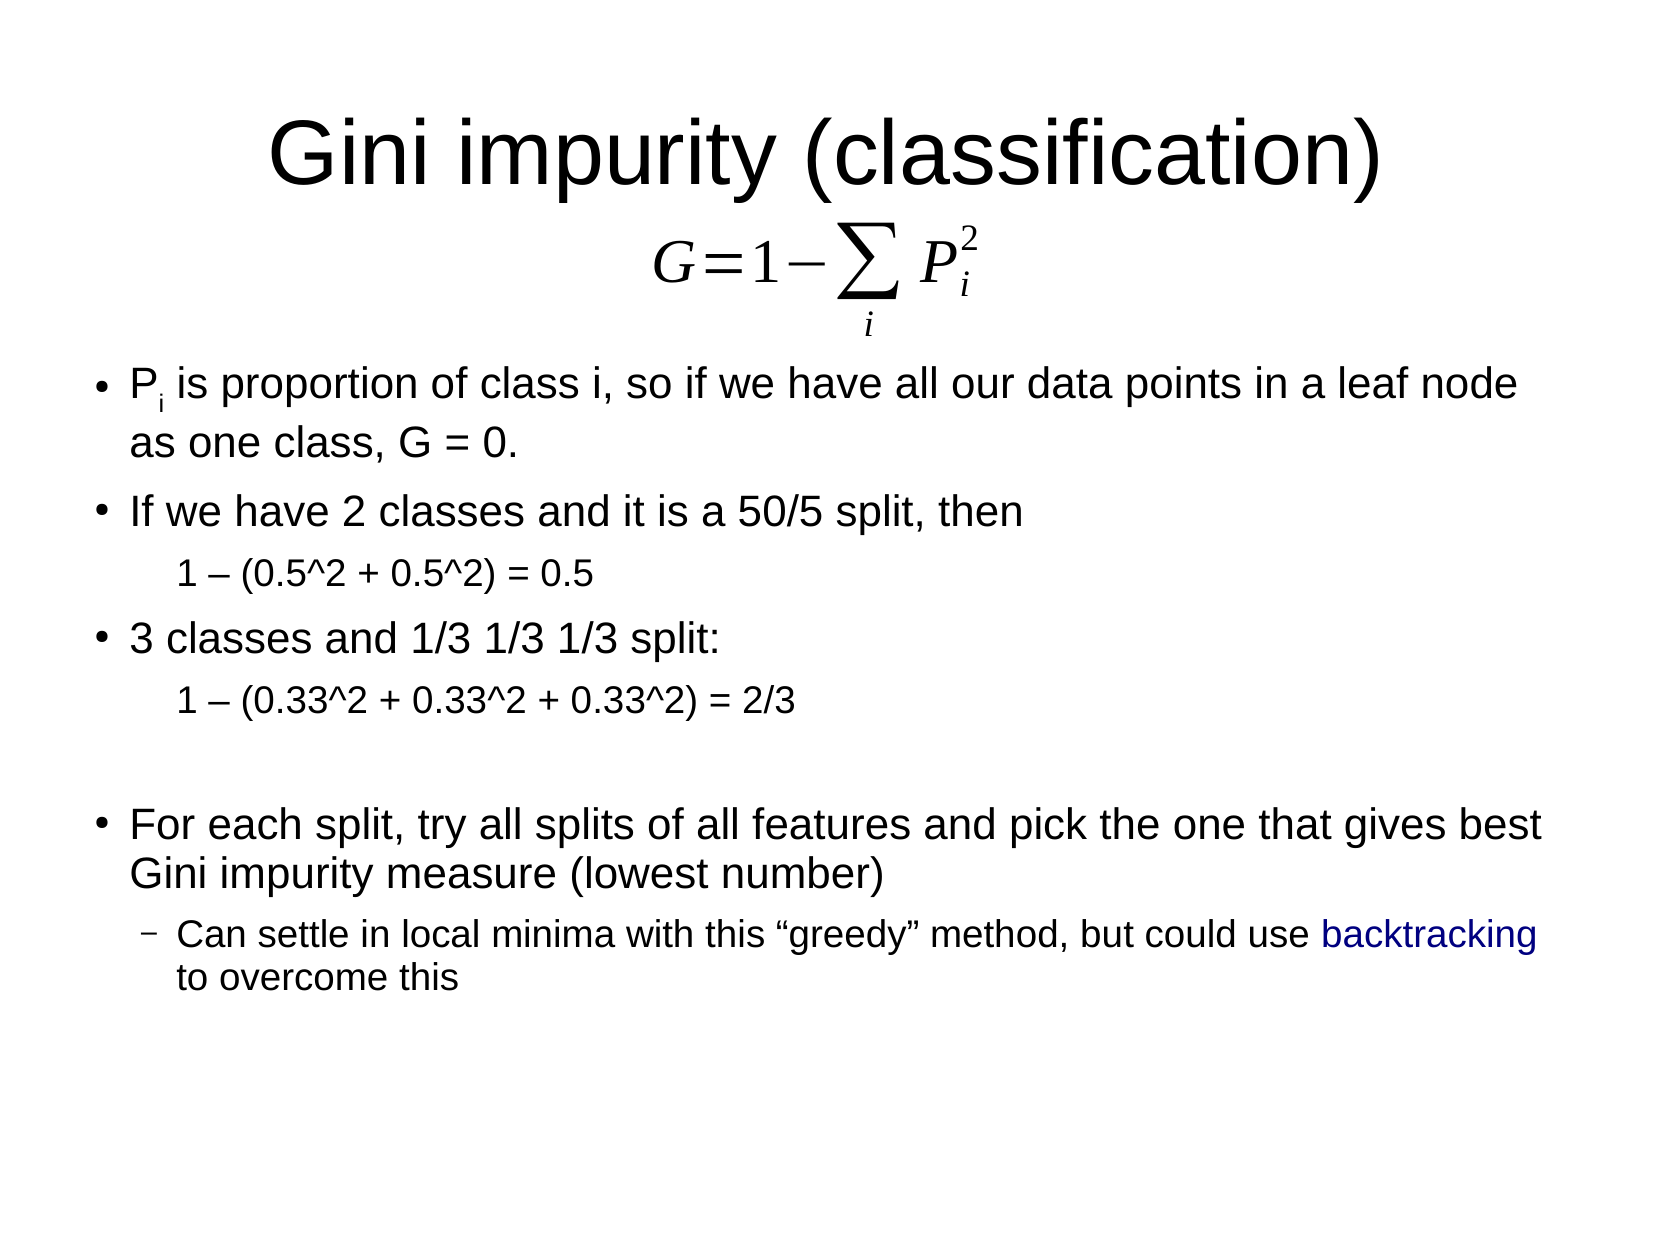

# Gini impurity (classification)
Pi is proportion of class i, so if we have all our data points in a leaf node as one class, G = 0.
If we have 2 classes and it is a 50/5 split, then
1 – (0.5^2 + 0.5^2) = 0.5
3 classes and 1/3 1/3 1/3 split:
1 – (0.33^2 + 0.33^2 + 0.33^2) = 2/3
For each split, try all splits of all features and pick the one that gives best Gini impurity measure (lowest number)
Can settle in local minima with this “greedy” method, but could use backtracking to overcome this